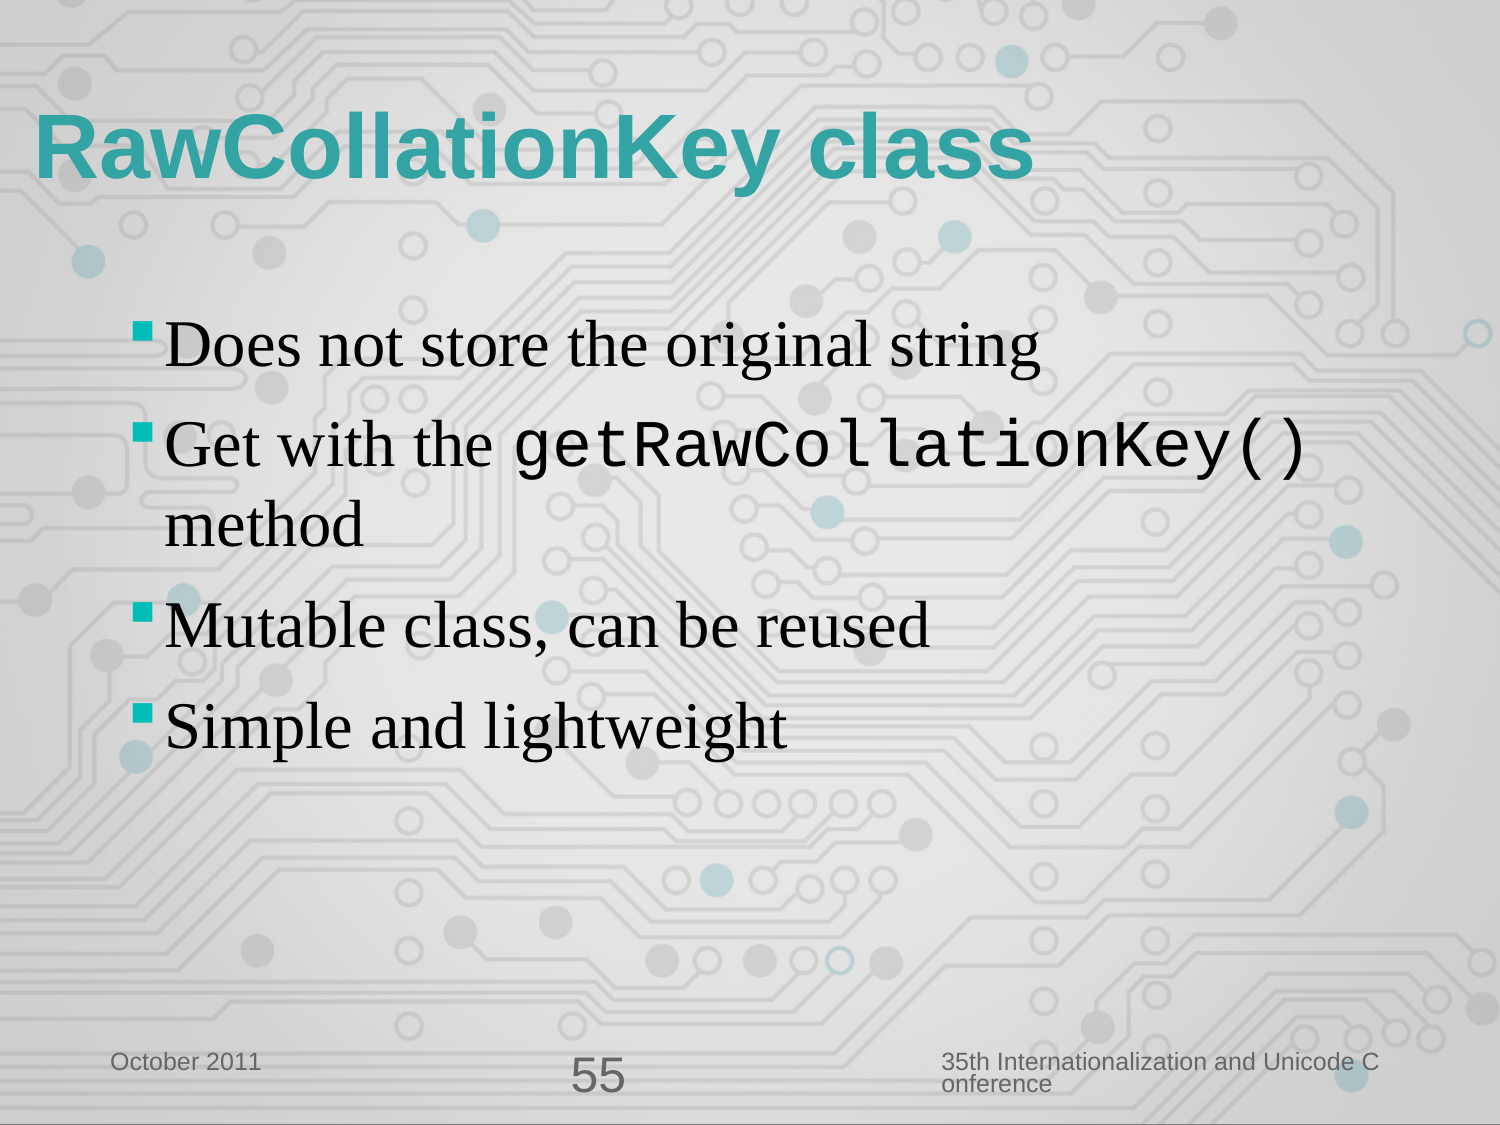

# RawCollationKey class
Does not store the original string
Get with the getRawCollationKey() method
Mutable class, can be reused
Simple and lightweight
October 2011
55
35th Internationalization and Unicode Conference